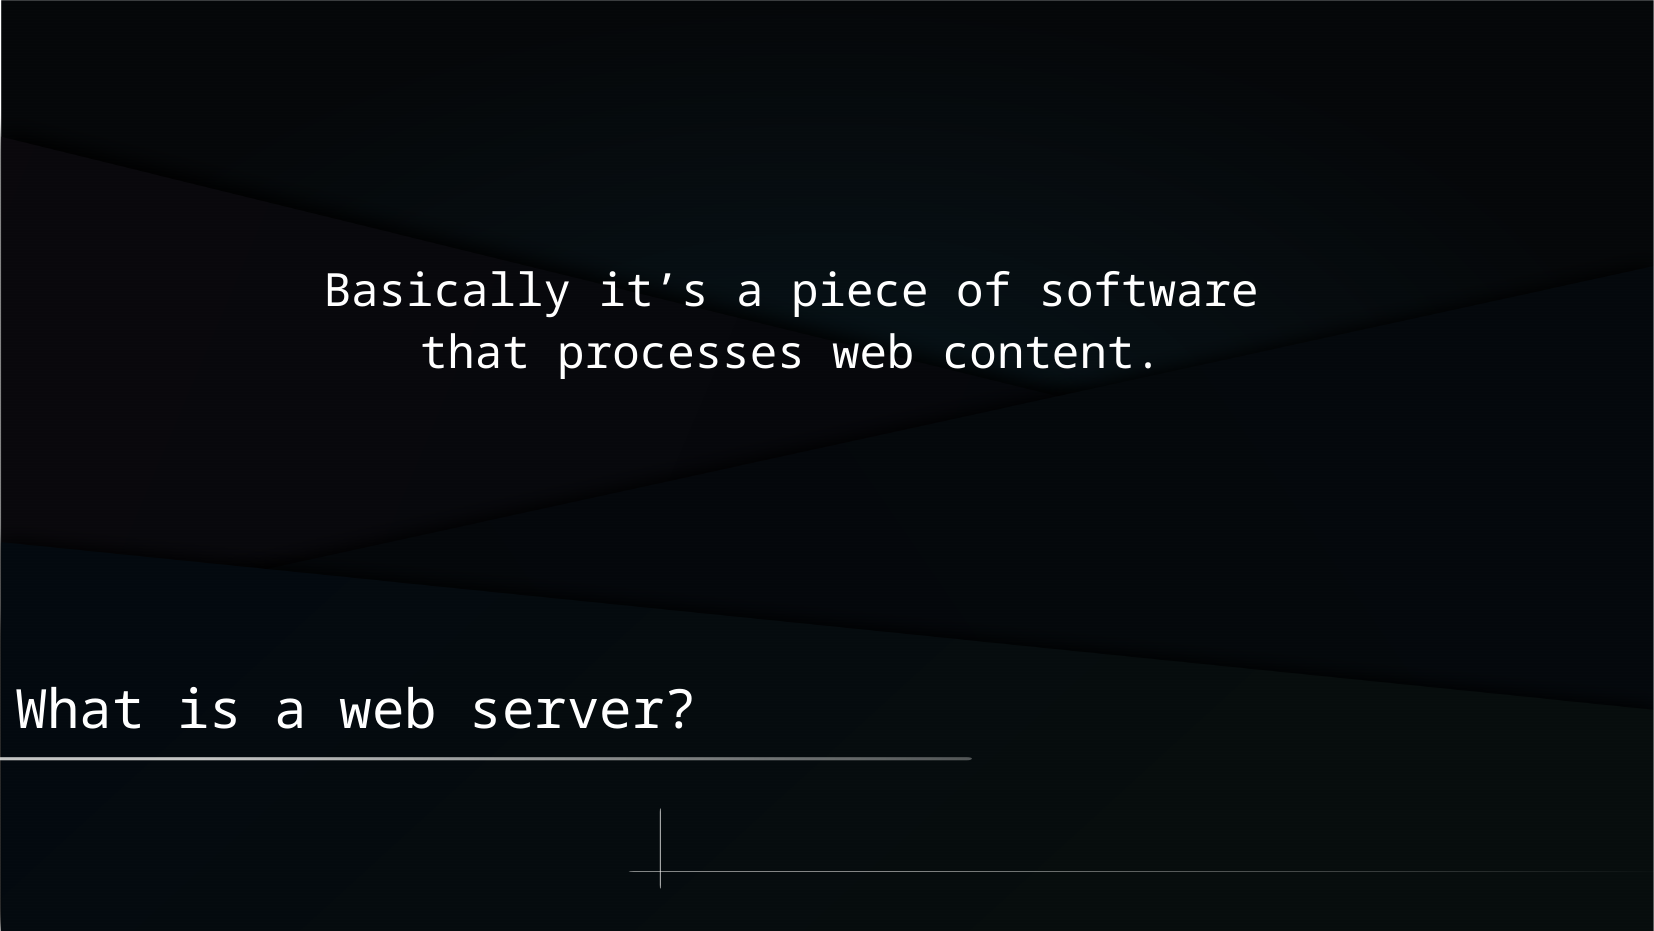

Basically it’s a piece of software that processes web content.
# What is a web server?